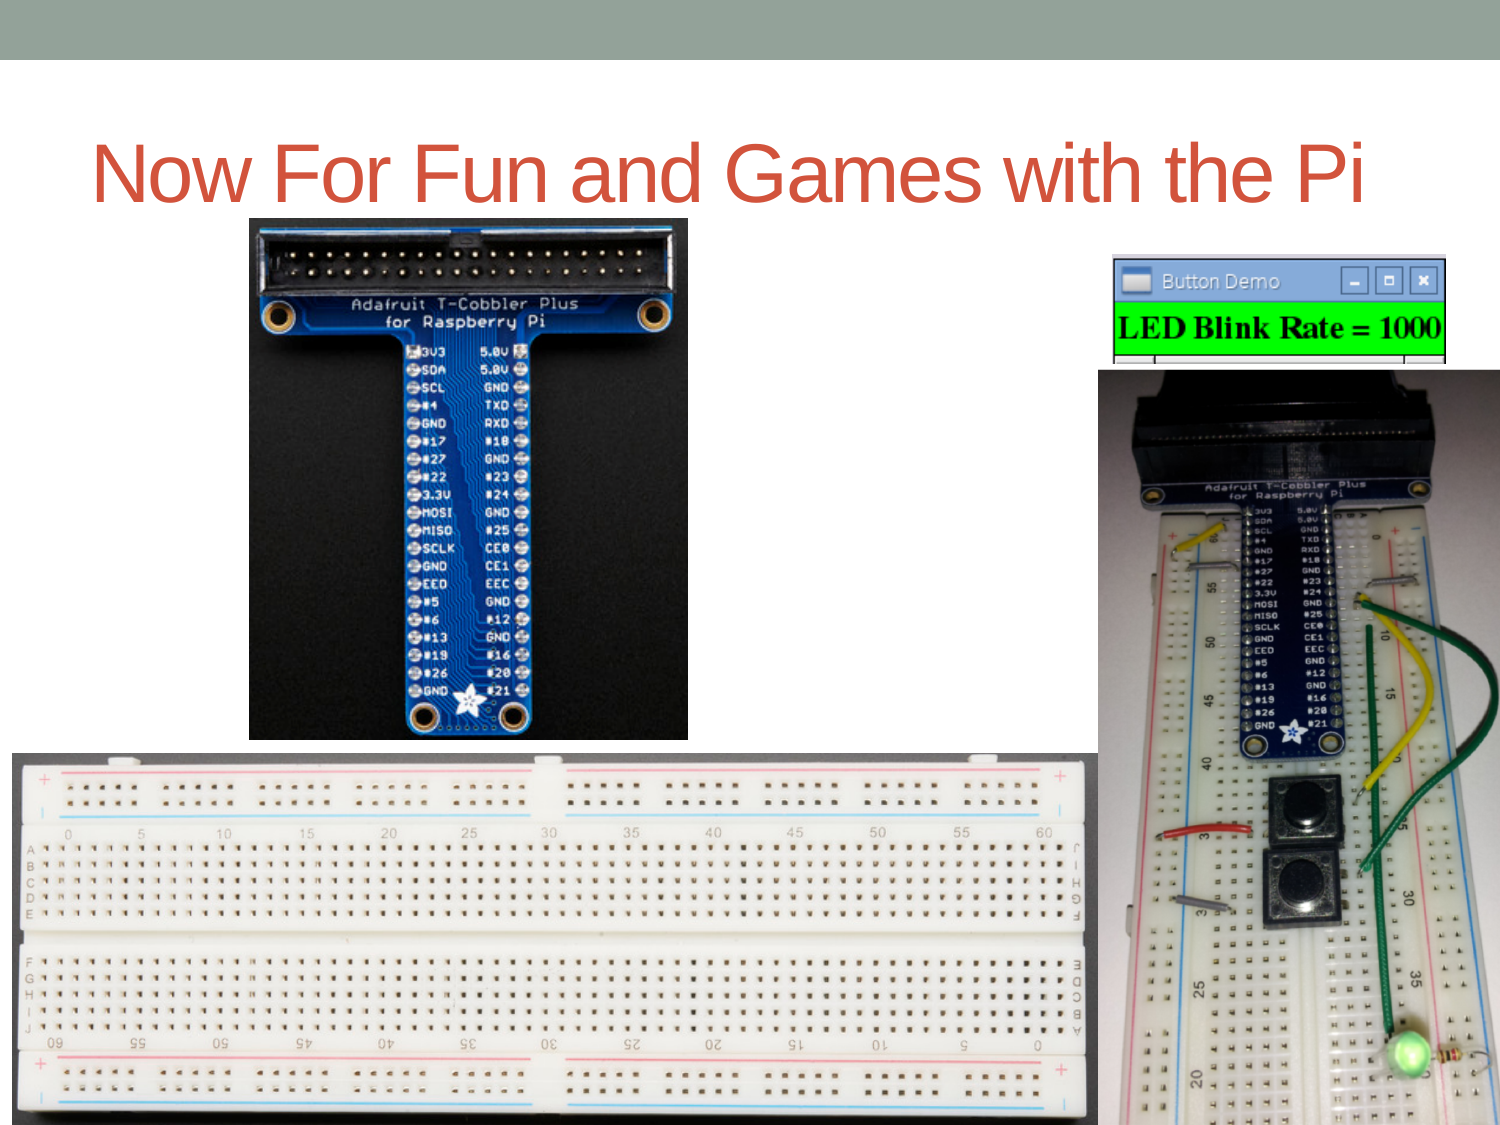

# Now For Fun and Games with the Pi